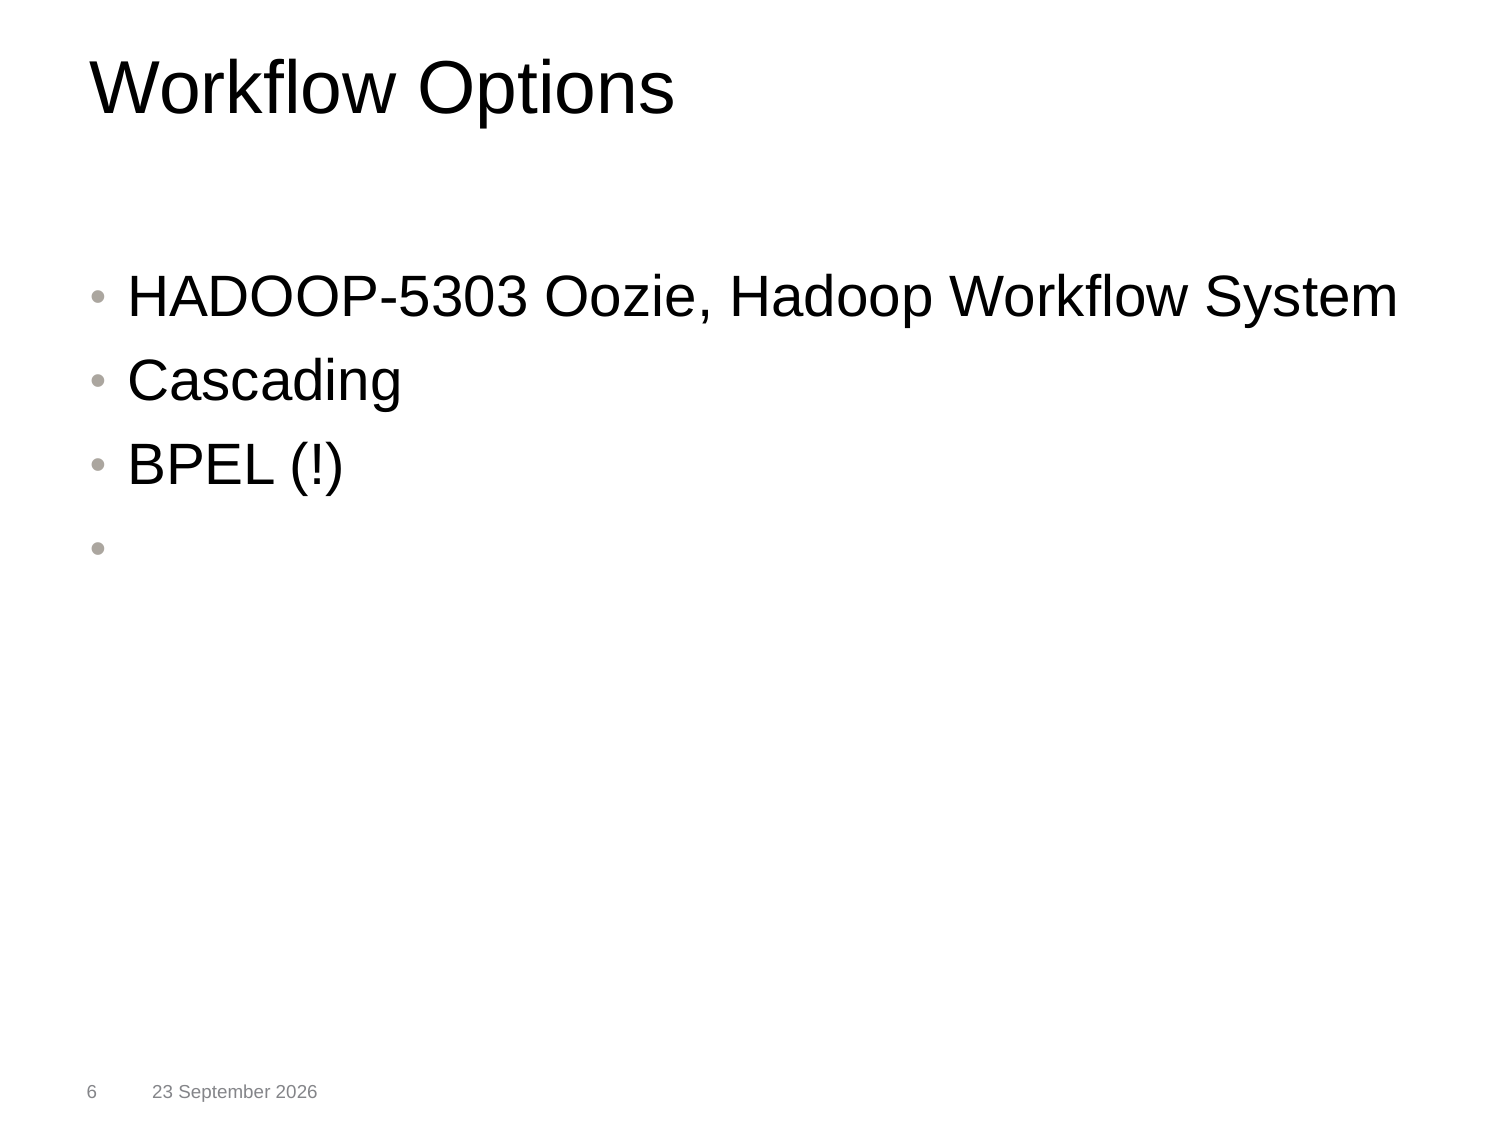

# Workflow Options
HADOOP-5303 Oozie, Hadoop Workflow System
Cascading
BPEL (!)